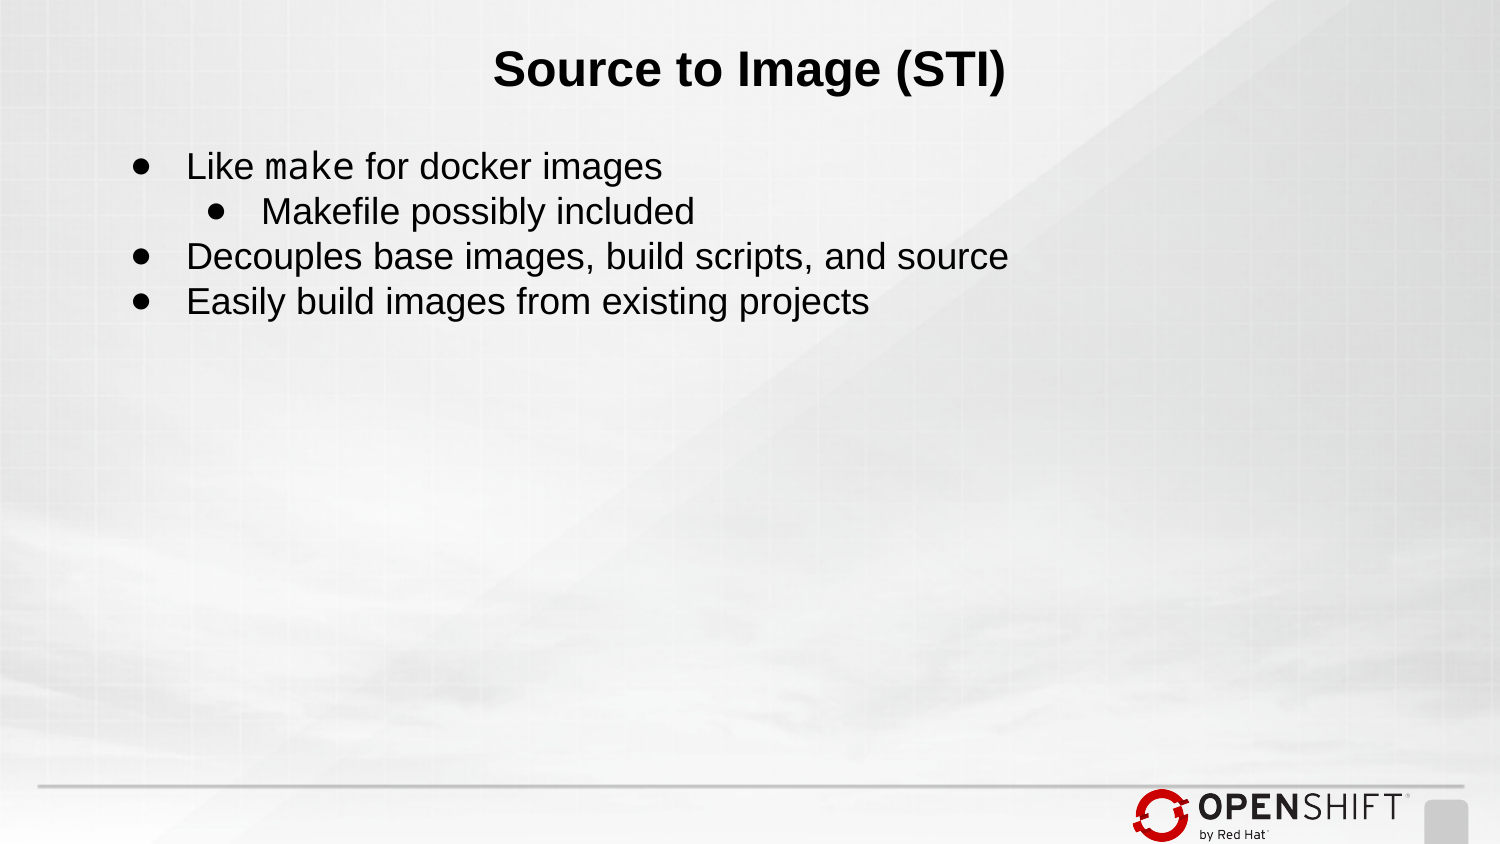

# Source to Image (STI)
Like make for docker images
Makefile possibly included
Decouples base images, build scripts, and source
Easily build images from existing projects